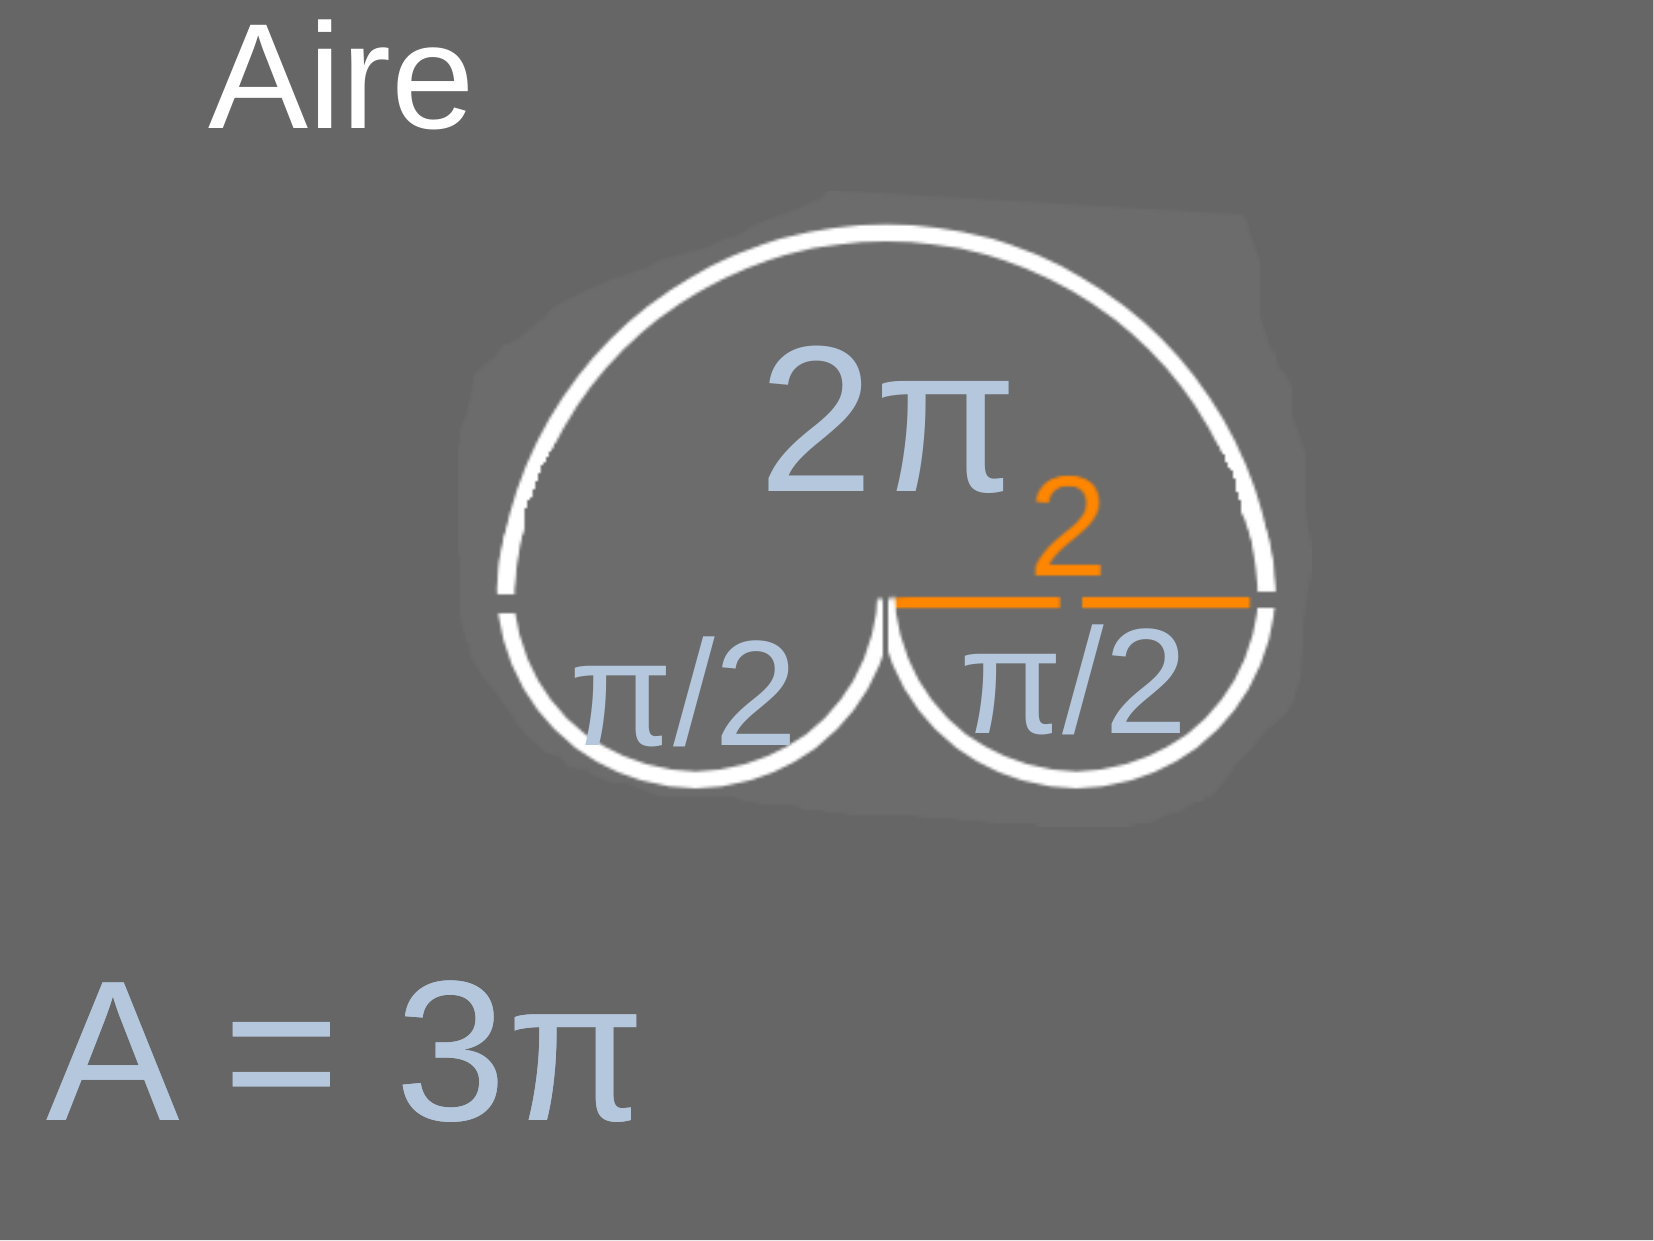

# Aire
2π
π/2
π/2
A = 3π
A = 3π